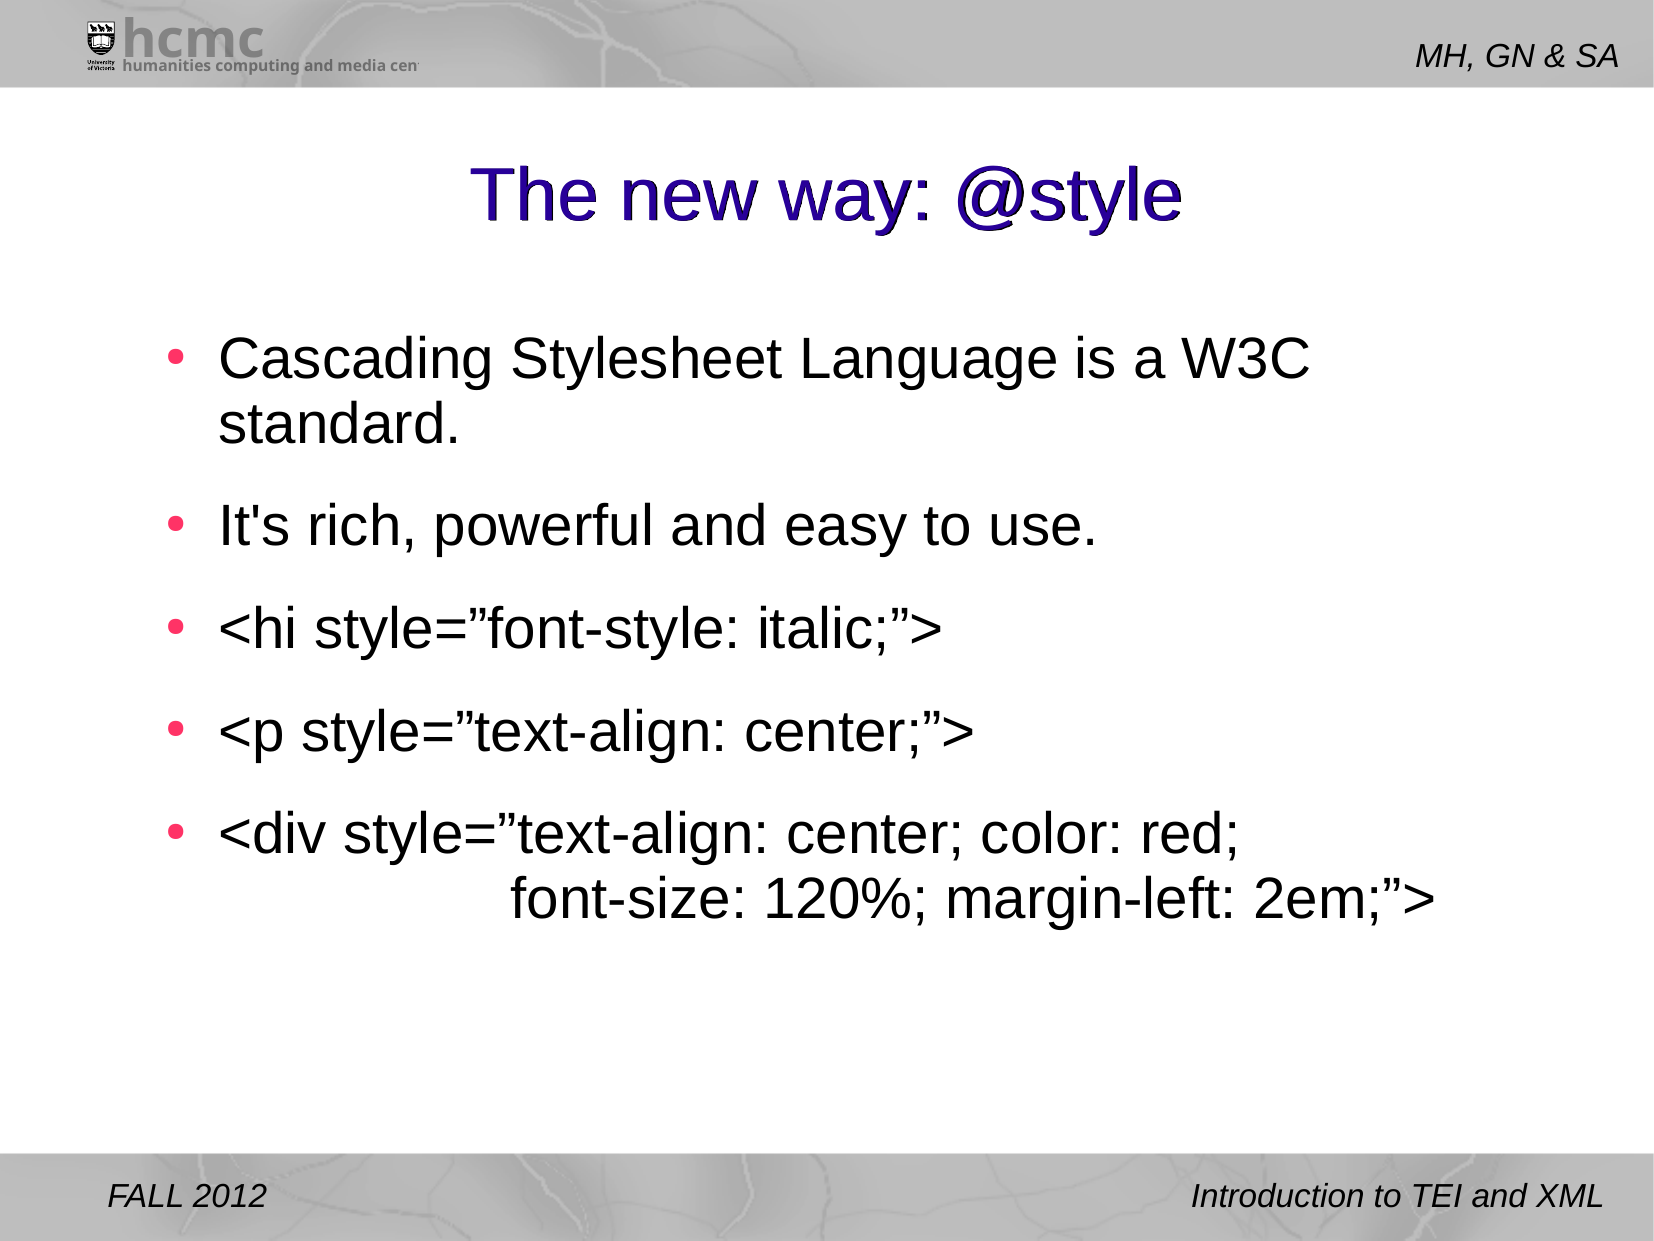

# The new way: @style
Cascading Stylesheet Language is a W3C standard.
It's rich, powerful and easy to use.
<hi style=”font-style: italic;”>
<p style=”text-align: center;”>
<div style=”text-align: center; color: red;
 font-size: 120%; margin-left: 2em;”>